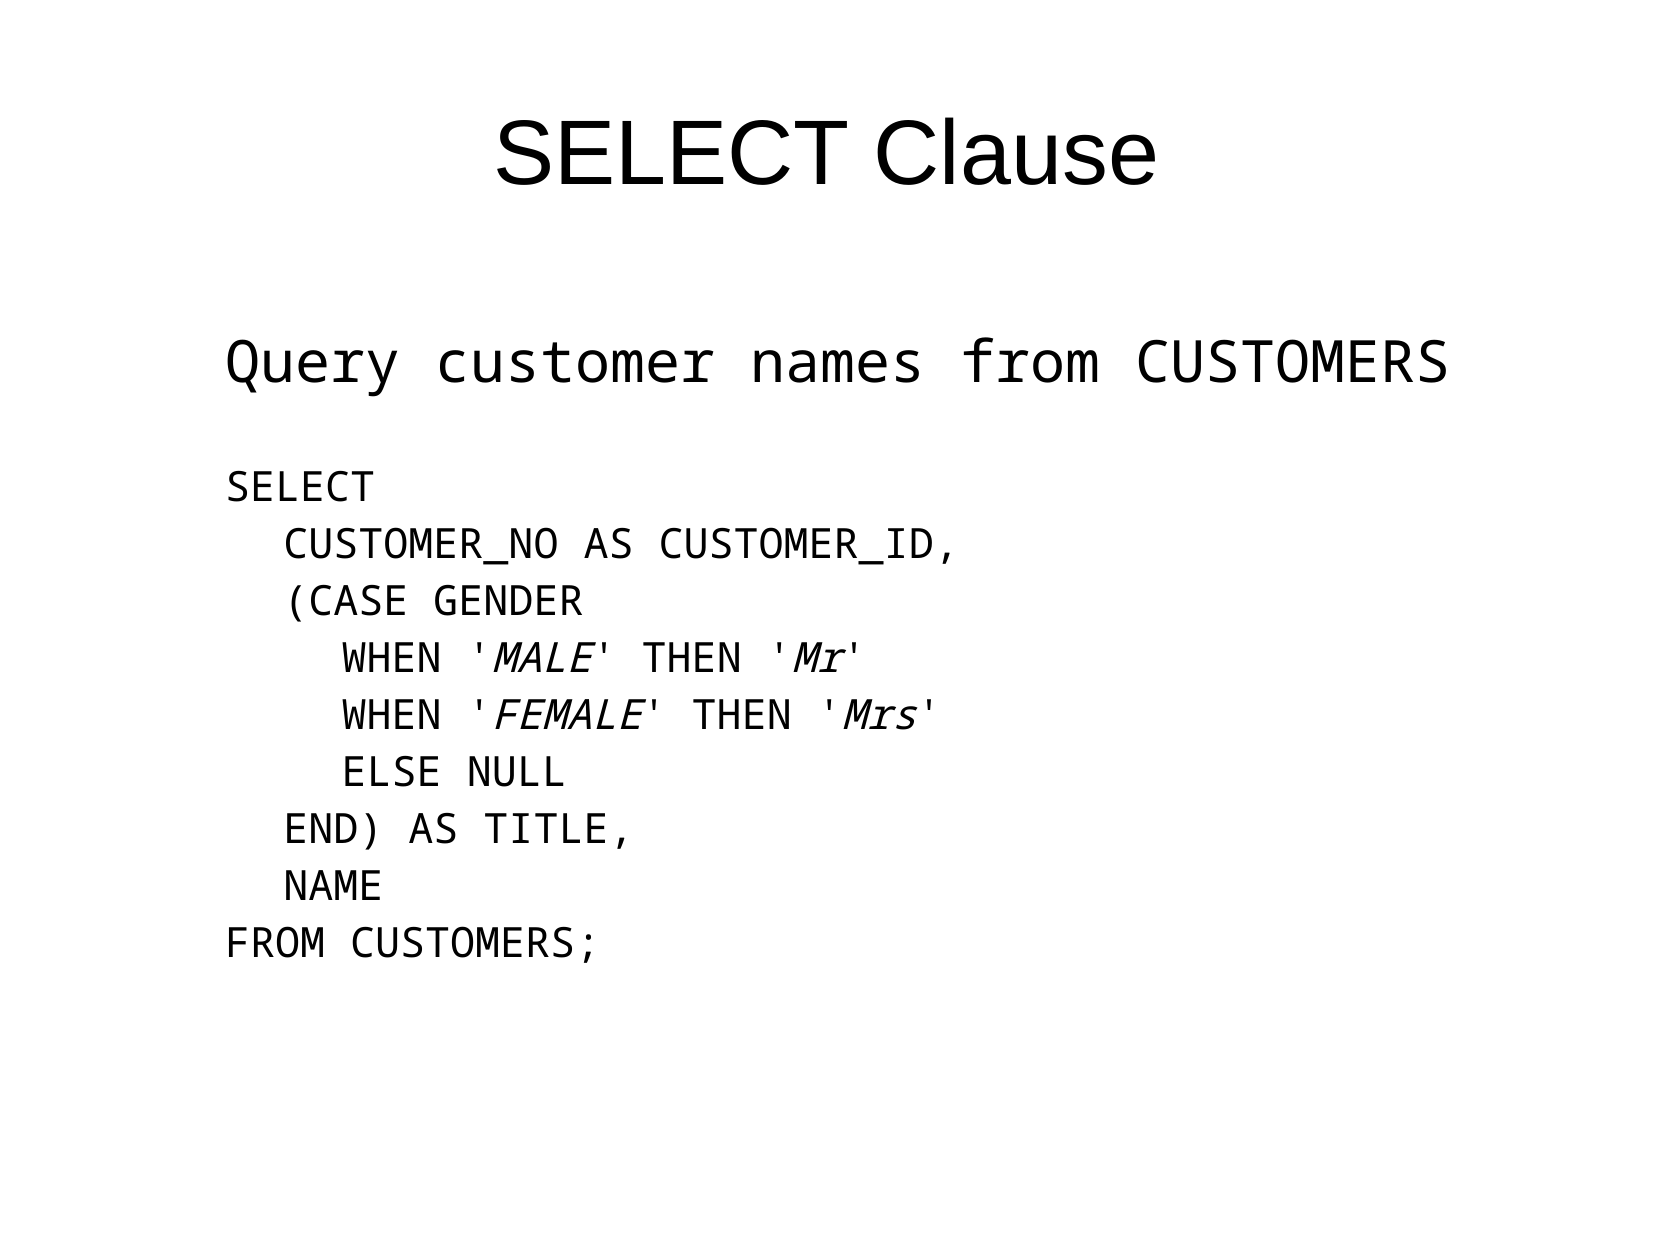

# SELECT Clause
Query customer names from CUSTOMERS
SELECT
	CUSTOMER_NO AS CUSTOMER_ID,
	(CASE GENDER
		WHEN 'MALE' THEN 'Mr'
		WHEN 'FEMALE' THEN 'Mrs'
		ELSE NULL
	END) AS TITLE,
	NAME
FROM CUSTOMERS;